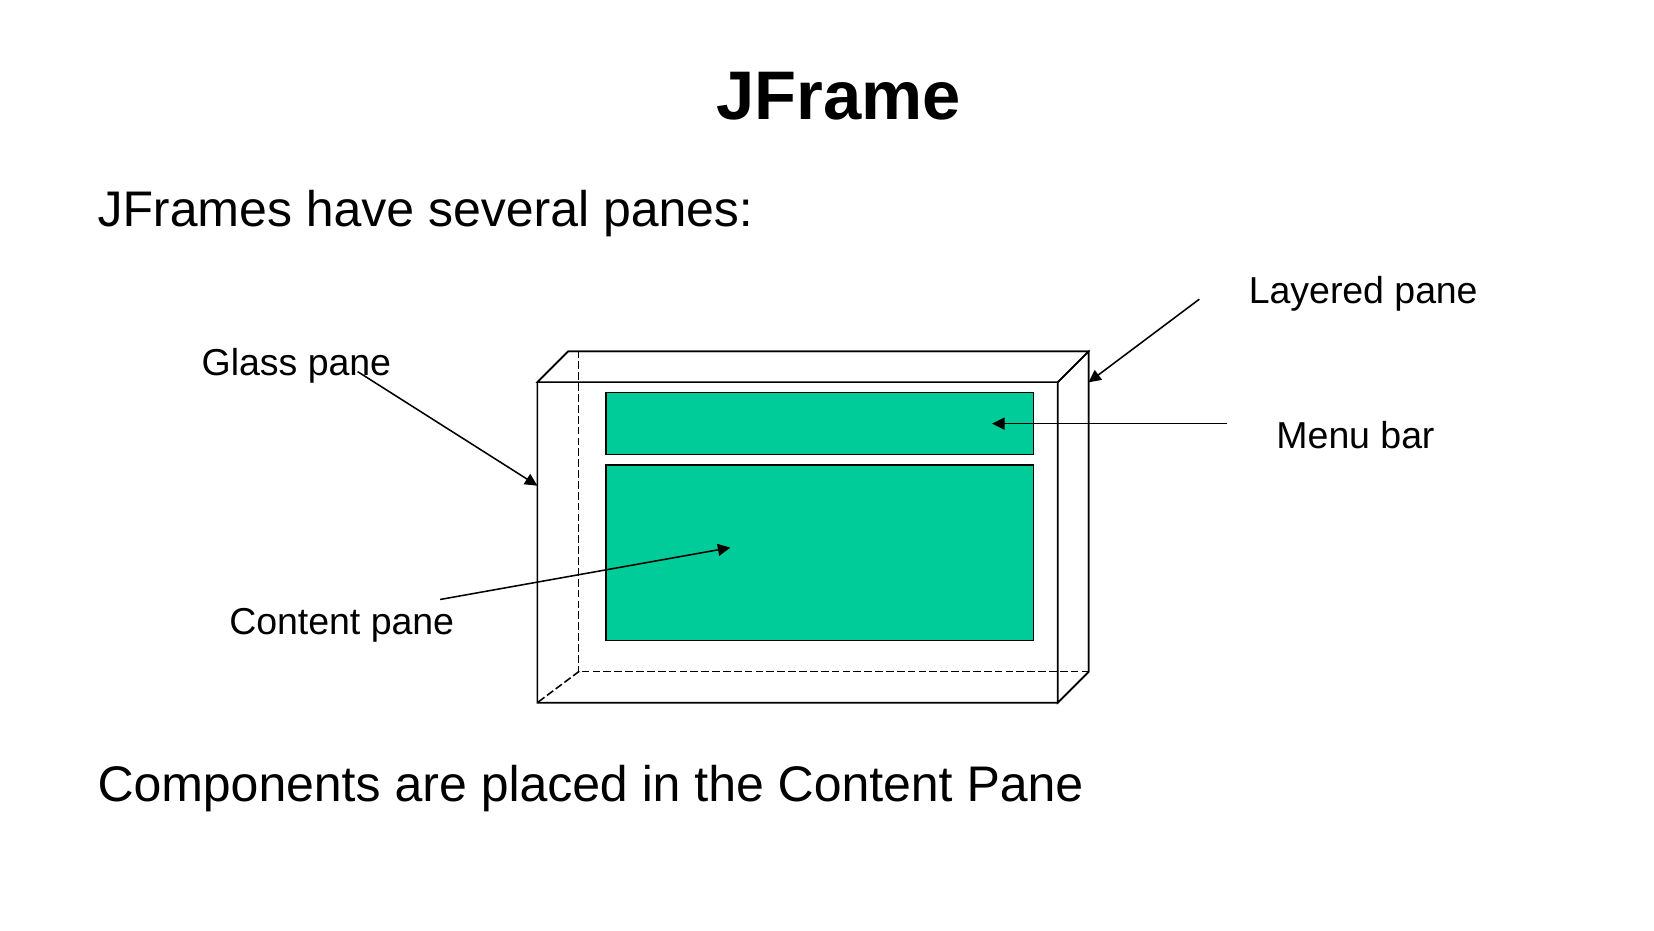

# JFrame
JFrames have several panes:
Components are placed in the Content Pane
Layered pane
Glass pane
Menu bar
Content pane